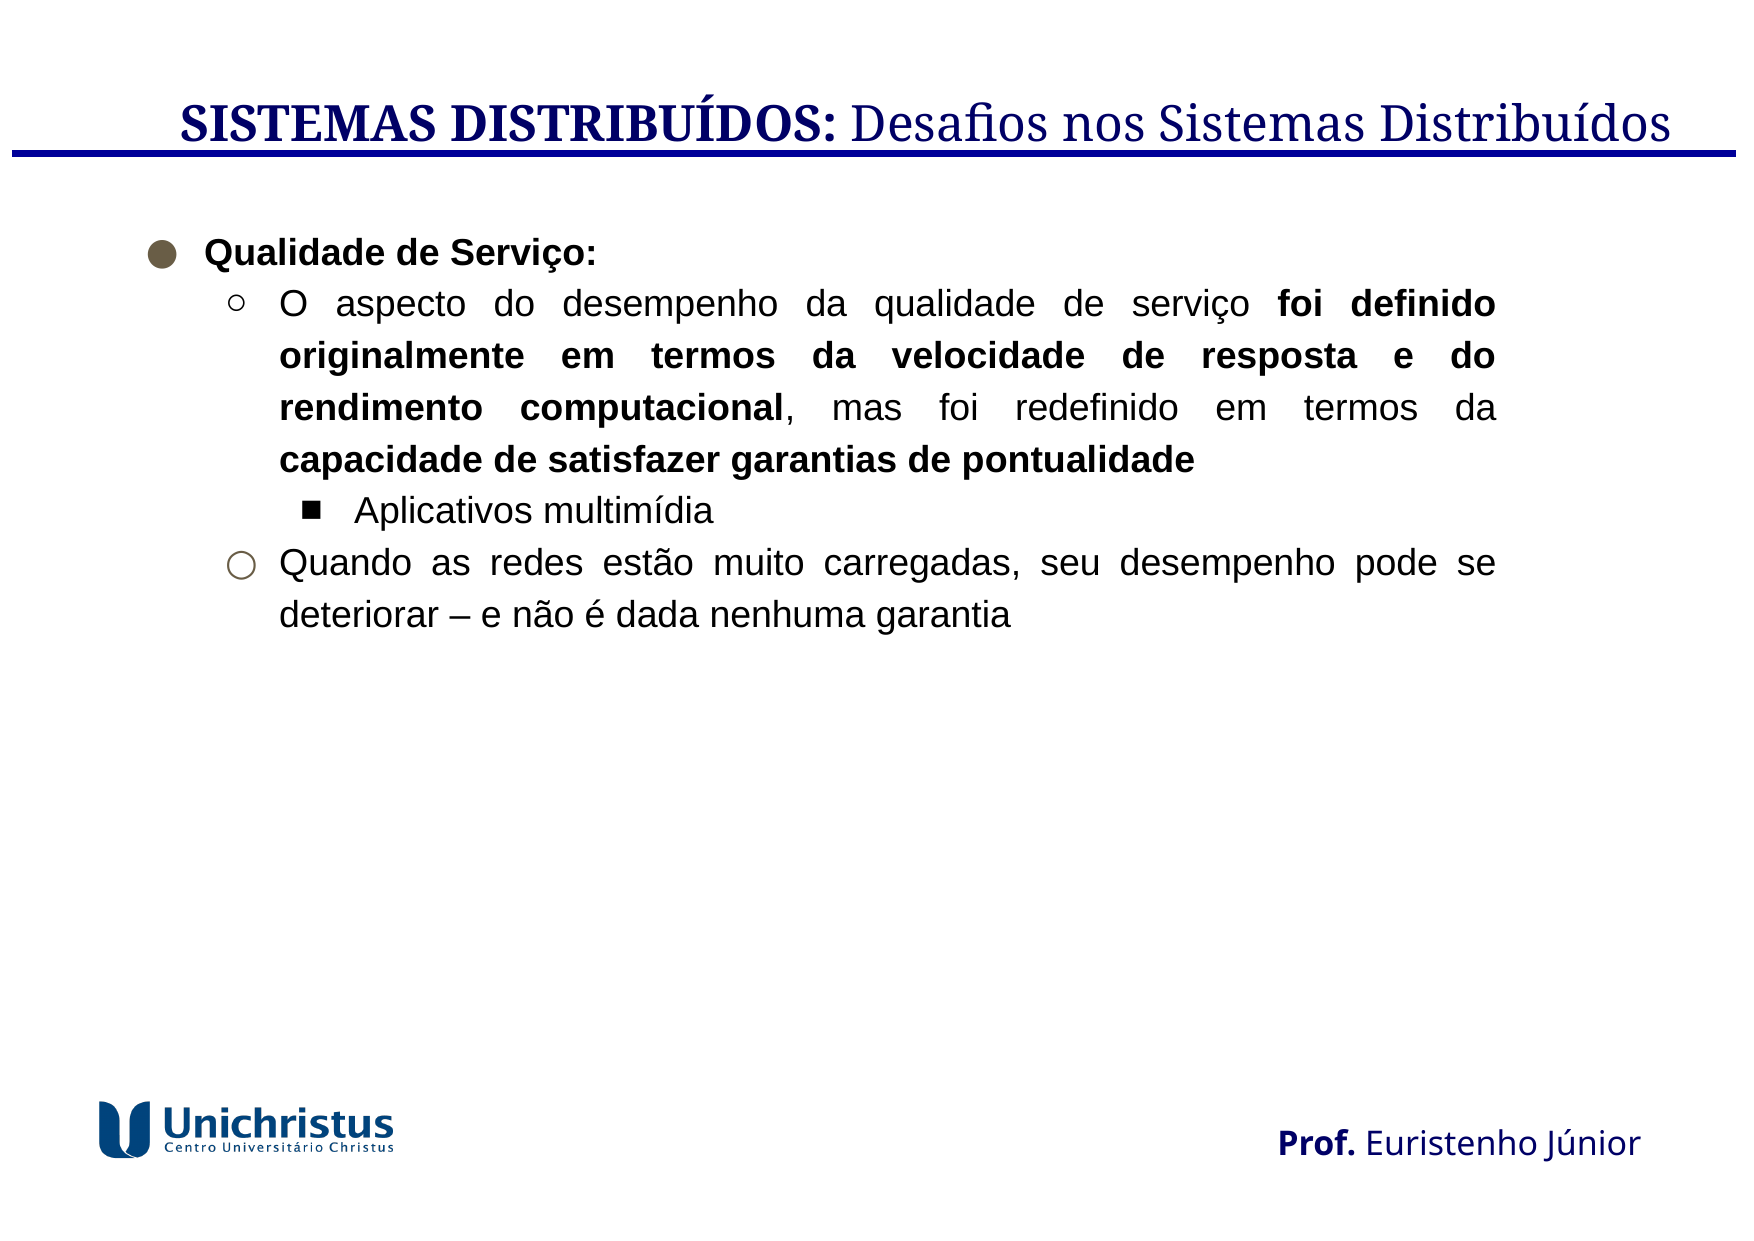

SISTEMAS DISTRIBUÍDOS: Desafios nos Sistemas Distribuídos
Qualidade de Serviço:
O aspecto do desempenho da qualidade de serviço foi definido originalmente em termos da velocidade de resposta e do rendimento computacional, mas foi redefinido em termos da capacidade de satisfazer garantias de pontualidade
Aplicativos multimídia
Quando as redes estão muito carregadas, seu desempenho pode se deteriorar – e não é dada nenhuma garantia
Prof. Euristenho Júnior